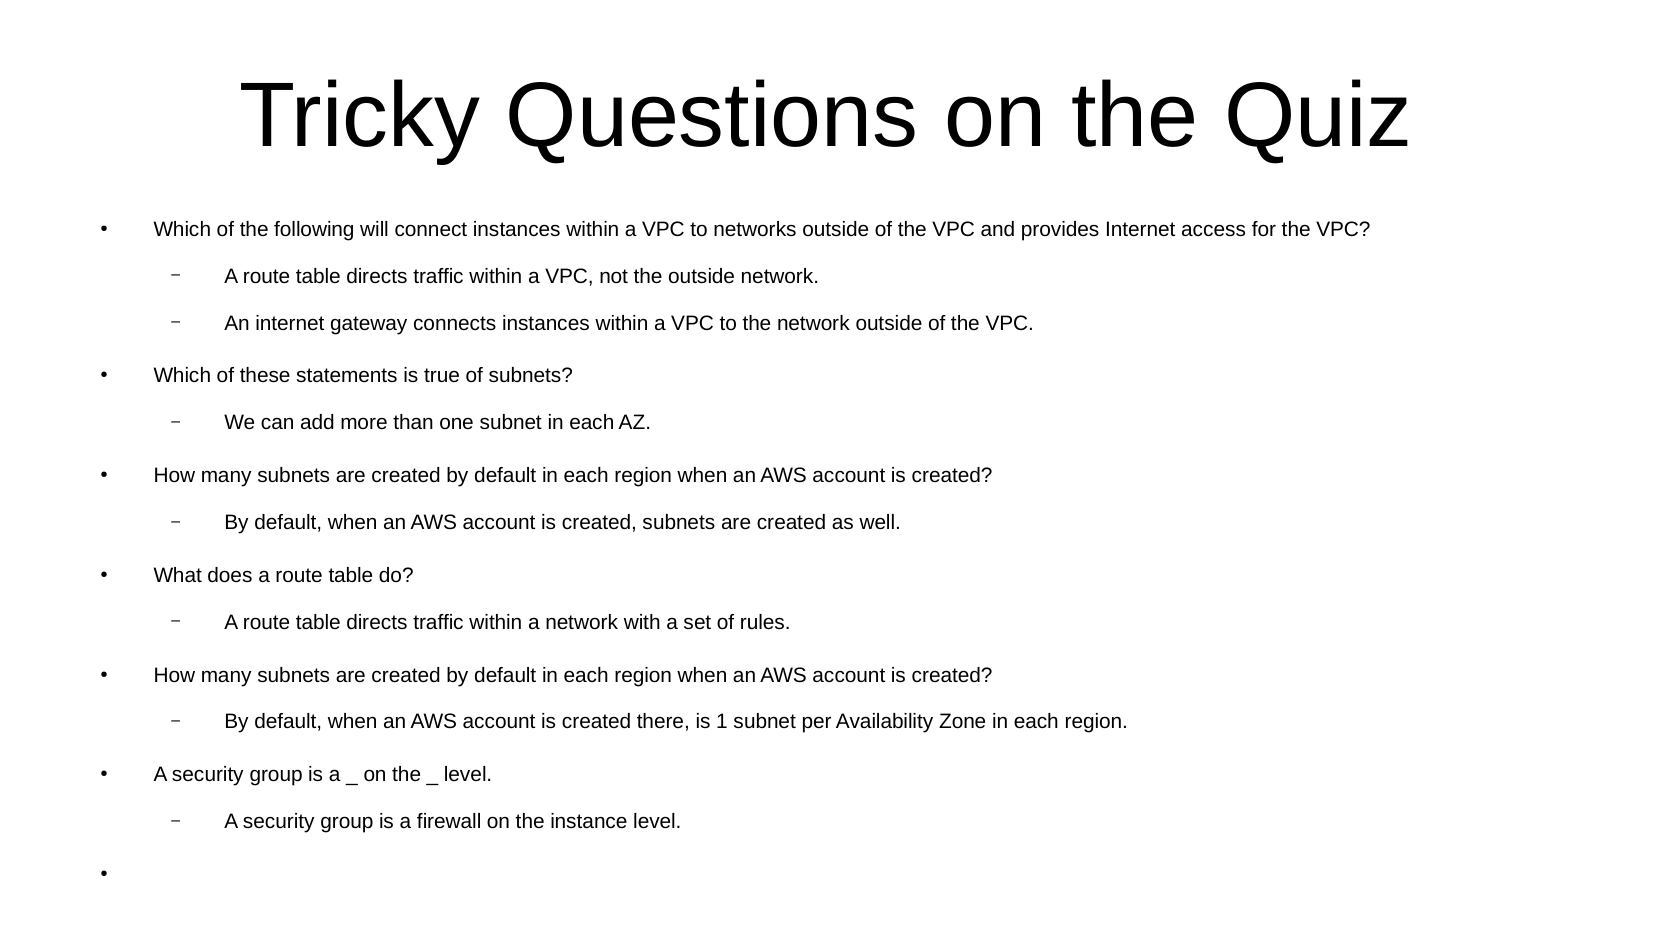

# Tricky Questions on the Quiz
Which of the following will connect instances within a VPC to networks outside of the VPC and provides Internet access for the VPC?
A route table directs traffic within a VPC, not the outside network.
An internet gateway connects instances within a VPC to the network outside of the VPC.
Which of these statements is true of subnets?
We can add more than one subnet in each AZ.
How many subnets are created by default in each region when an AWS account is created?
By default, when an AWS account is created, subnets are created as well.
What does a route table do?
A route table directs traffic within a network with a set of rules.
How many subnets are created by default in each region when an AWS account is created?
By default, when an AWS account is created there, is 1 subnet per Availability Zone in each region.
A security group is a _ on the _ level.
A security group is a firewall on the instance level.